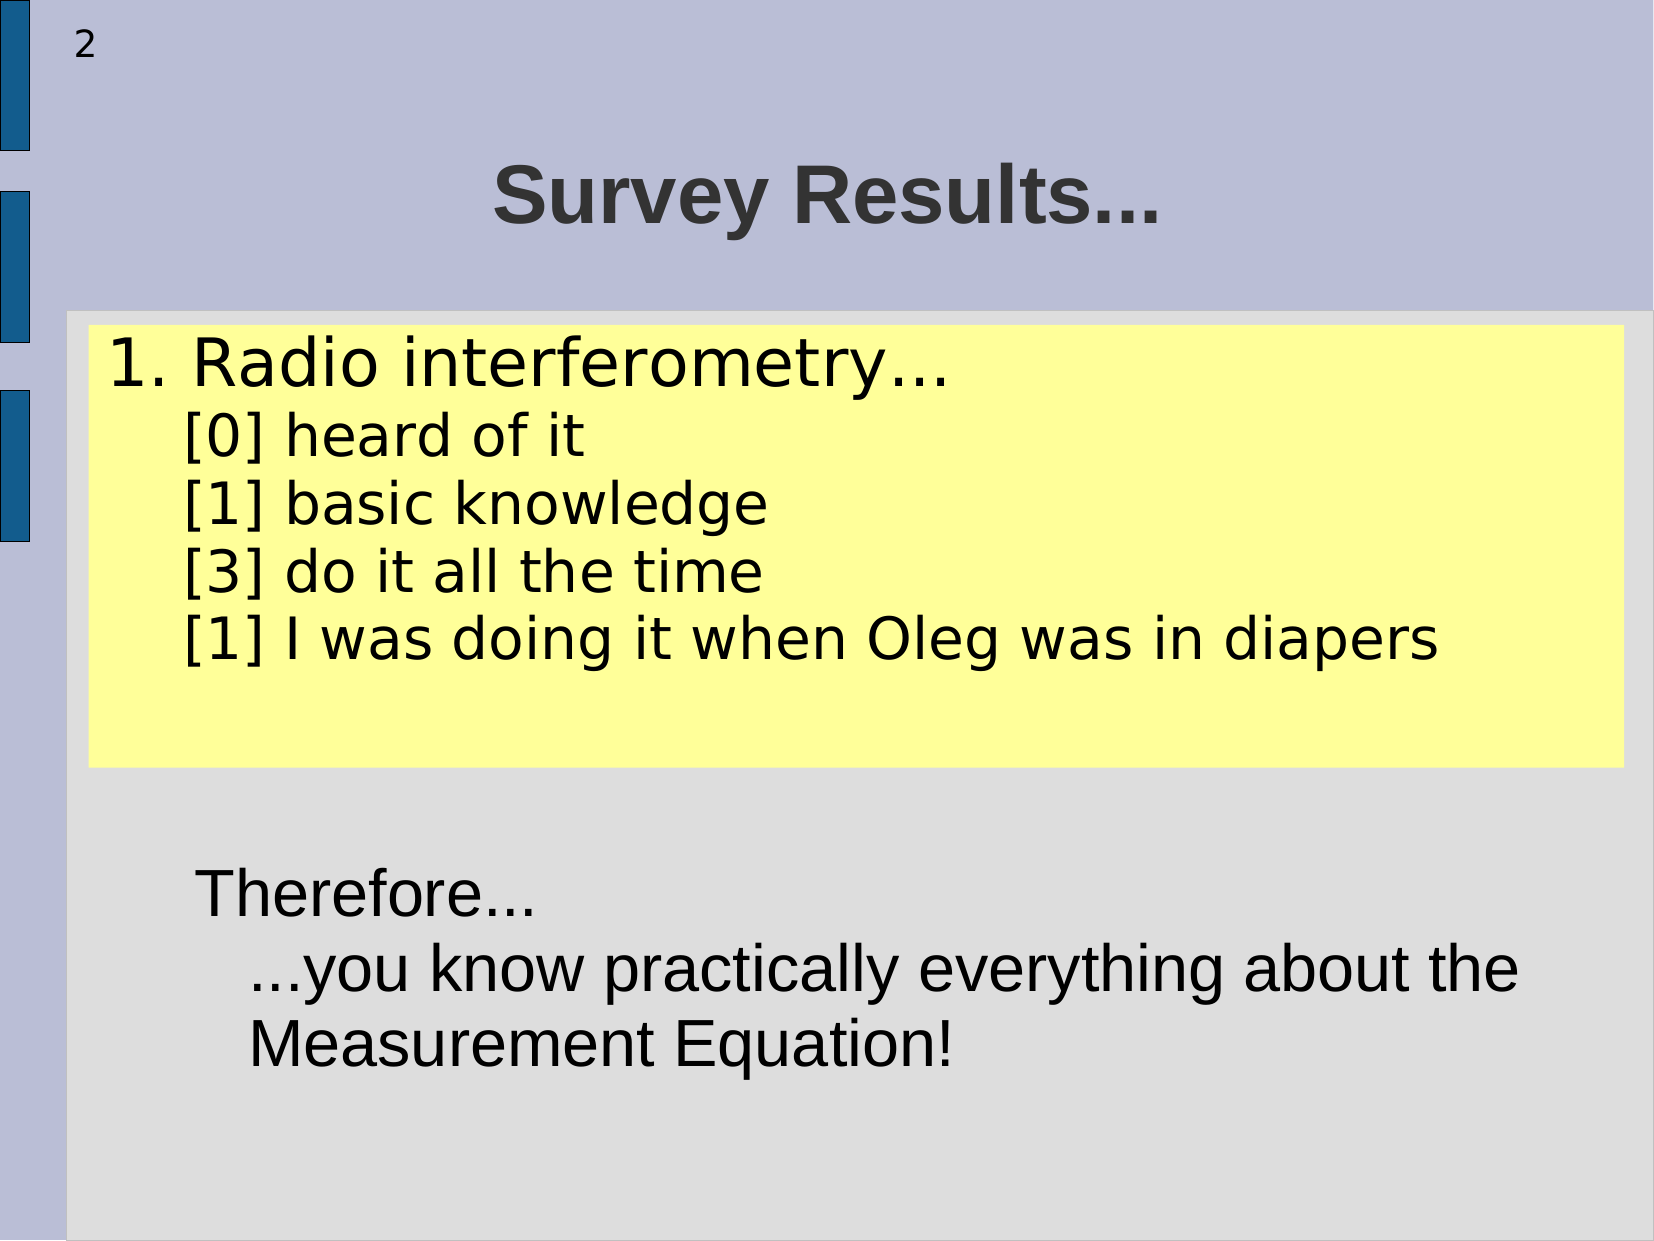

# Survey Results...
1. Radio interferometry...
[0] heard of it
[1] basic knowledge
[3] do it all the time
[1] I was doing it when Oleg was in diapers
Therefore...
...you know practically everything about the Measurement Equation!